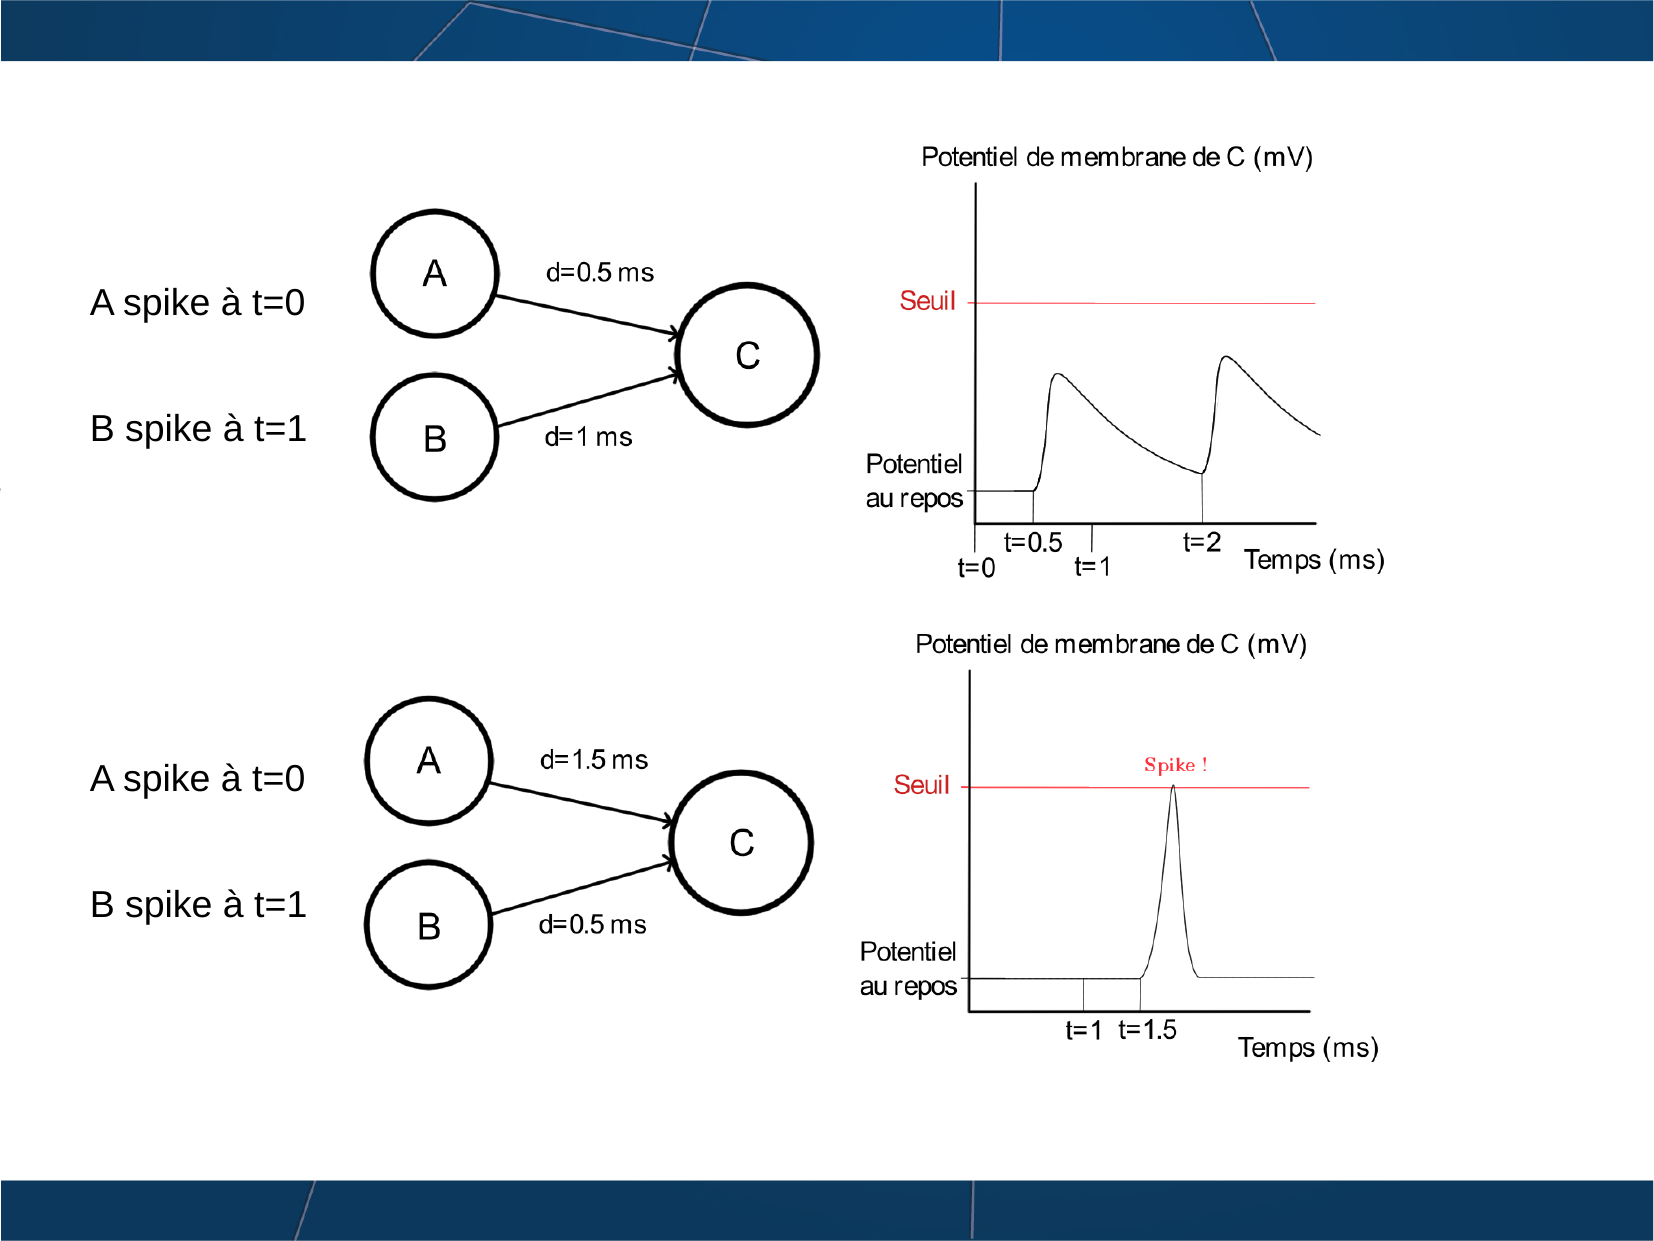

A spike à t=0
B spike à t=1
A spike à t=0
B spike à t=1